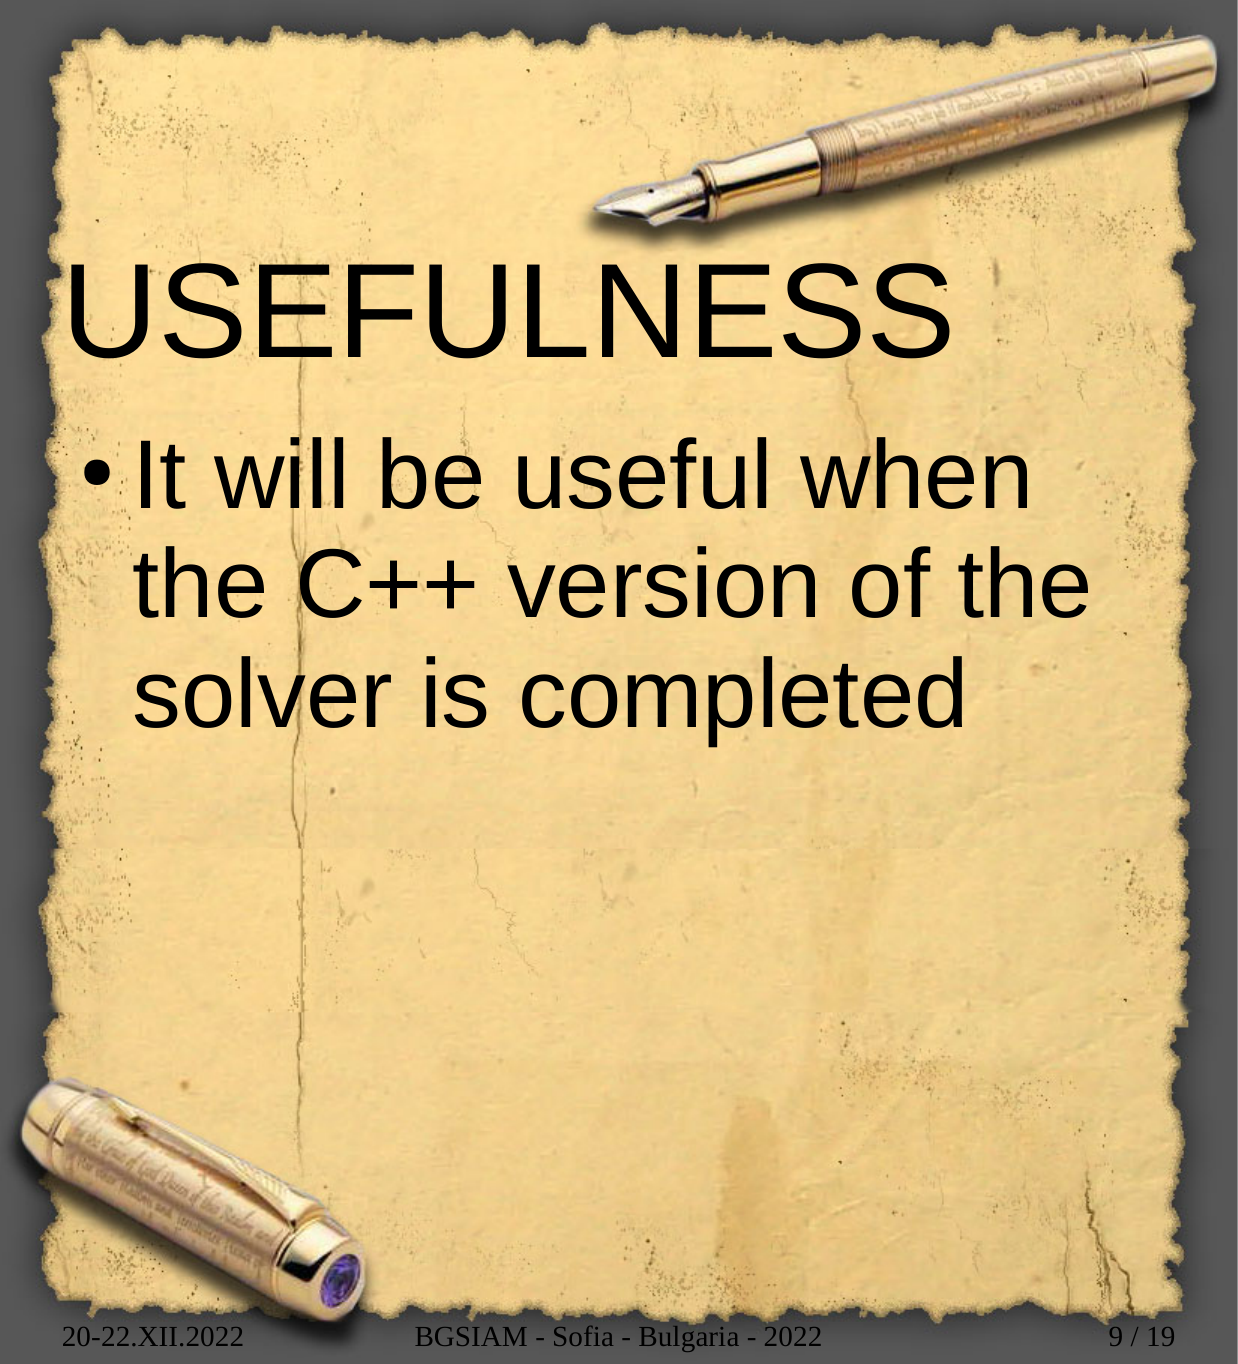

# Usefulness
It will be useful when the C++ version of the solver is completed
20-22.XII.2022
BGSIAM - Sofia - Bulgaria - 2022
9